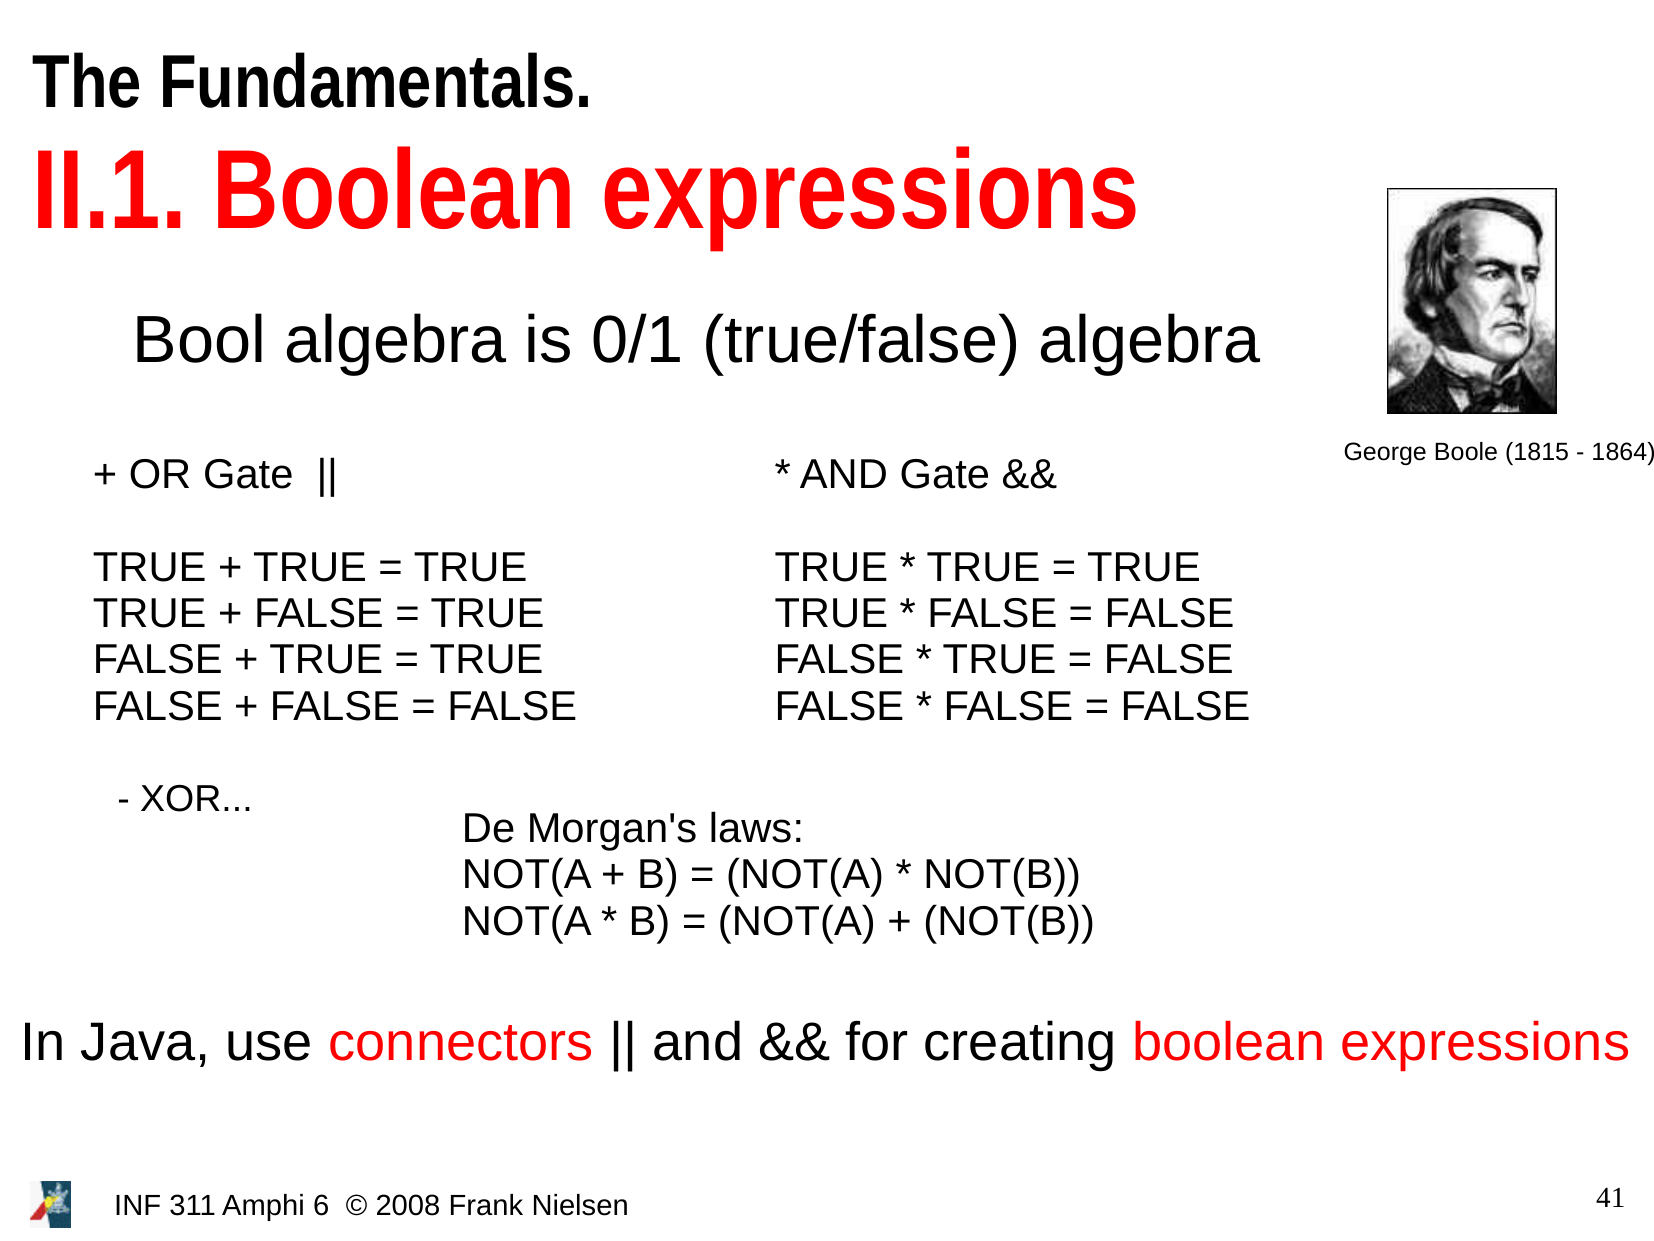

The Fundamentals.
II.1. Boolean expressions
Bool algebra is 0/1 (true/false) algebra
George Boole (1815 - 1864)
+ OR Gate ||
TRUE + TRUE = TRUE
TRUE + FALSE = TRUE
FALSE + TRUE = TRUE
FALSE + FALSE = FALSE
* AND Gate &&
TRUE * TRUE = TRUE
TRUE * FALSE = FALSE
FALSE * TRUE = FALSE
FALSE * FALSE = FALSE
- XOR...
De Morgan's laws:
NOT(A + B) = (NOT(A) * NOT(B))
NOT(A * B) = (NOT(A) + (NOT(B))
In Java, use connectors || and && for creating boolean expressions